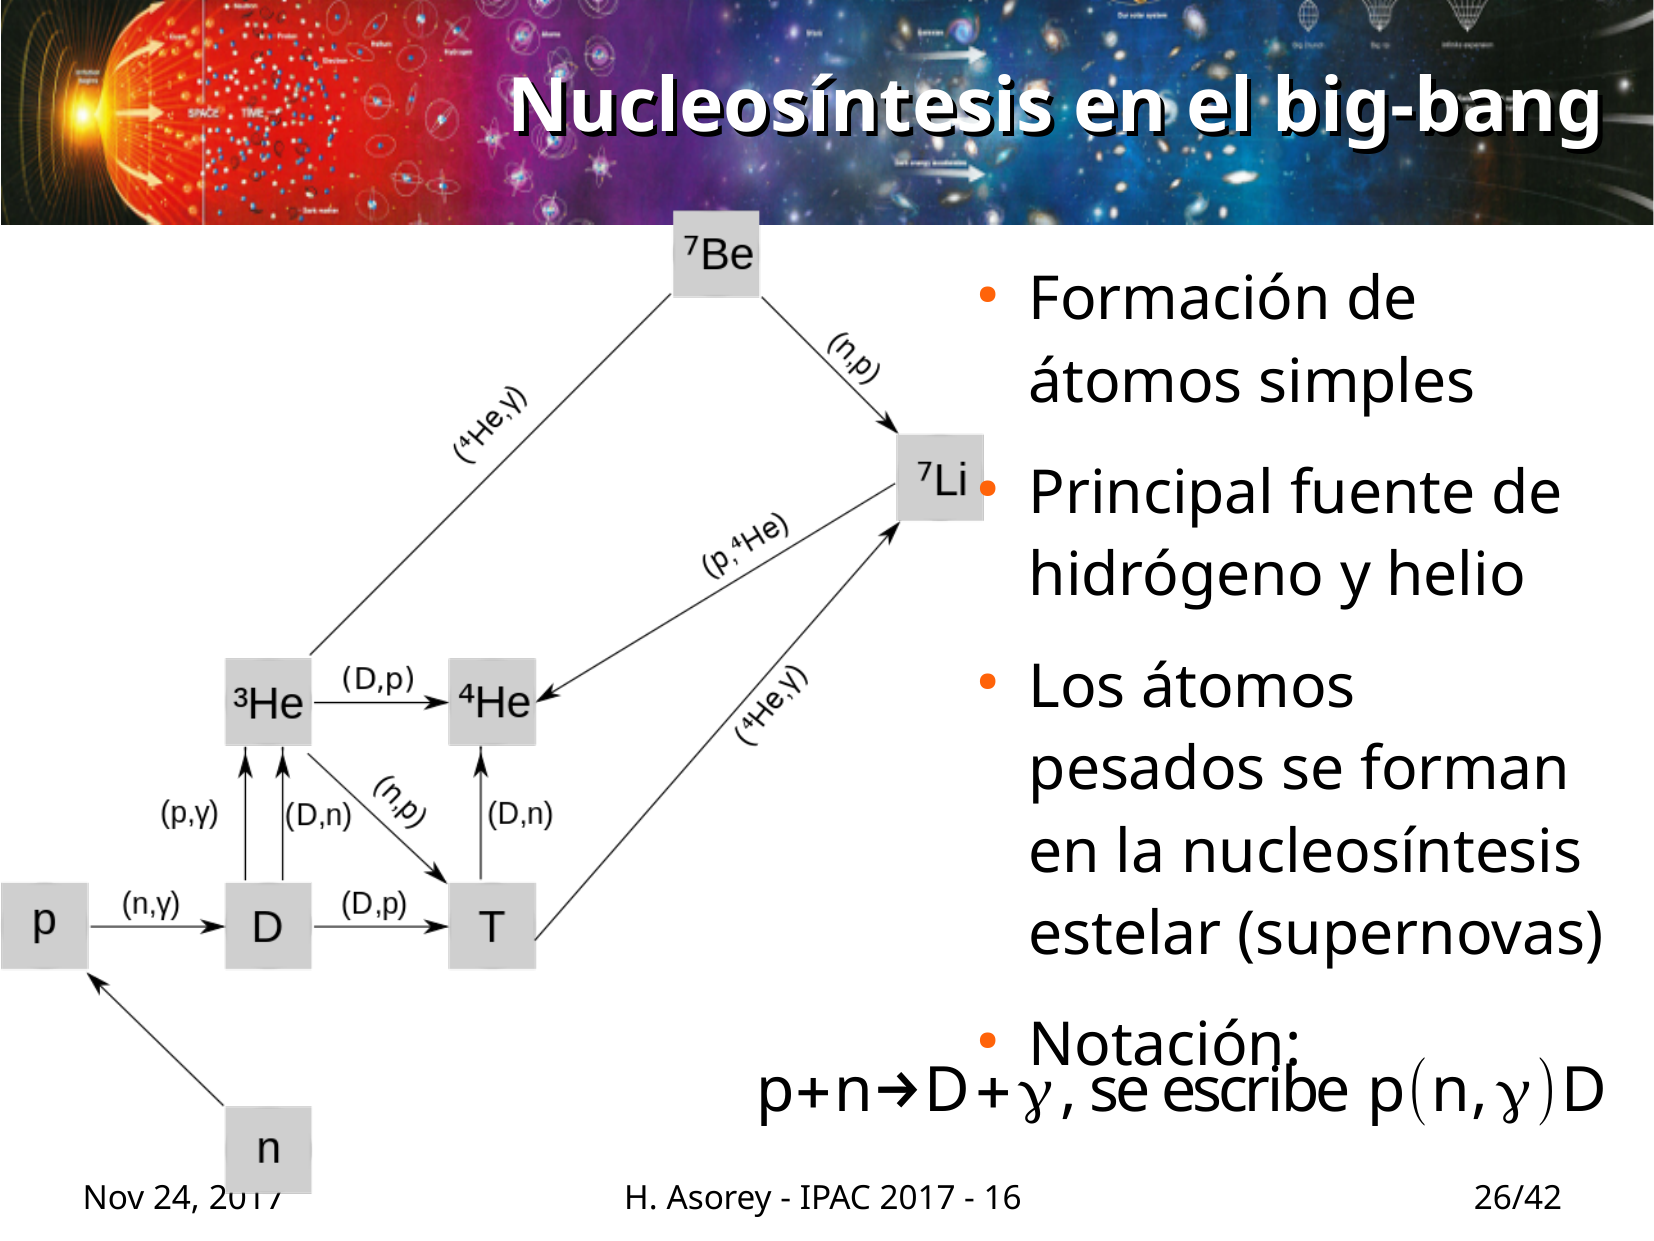

# Nucleosíntesis en el big-bang
Formación de átomos simples
Principal fuente de hidrógeno y helio
Los átomos pesados se forman en la nucleosíntesis estelar (supernovas)
Notación:
Nov 24, 2017
H. Asorey - IPAC 2017 - 16
26